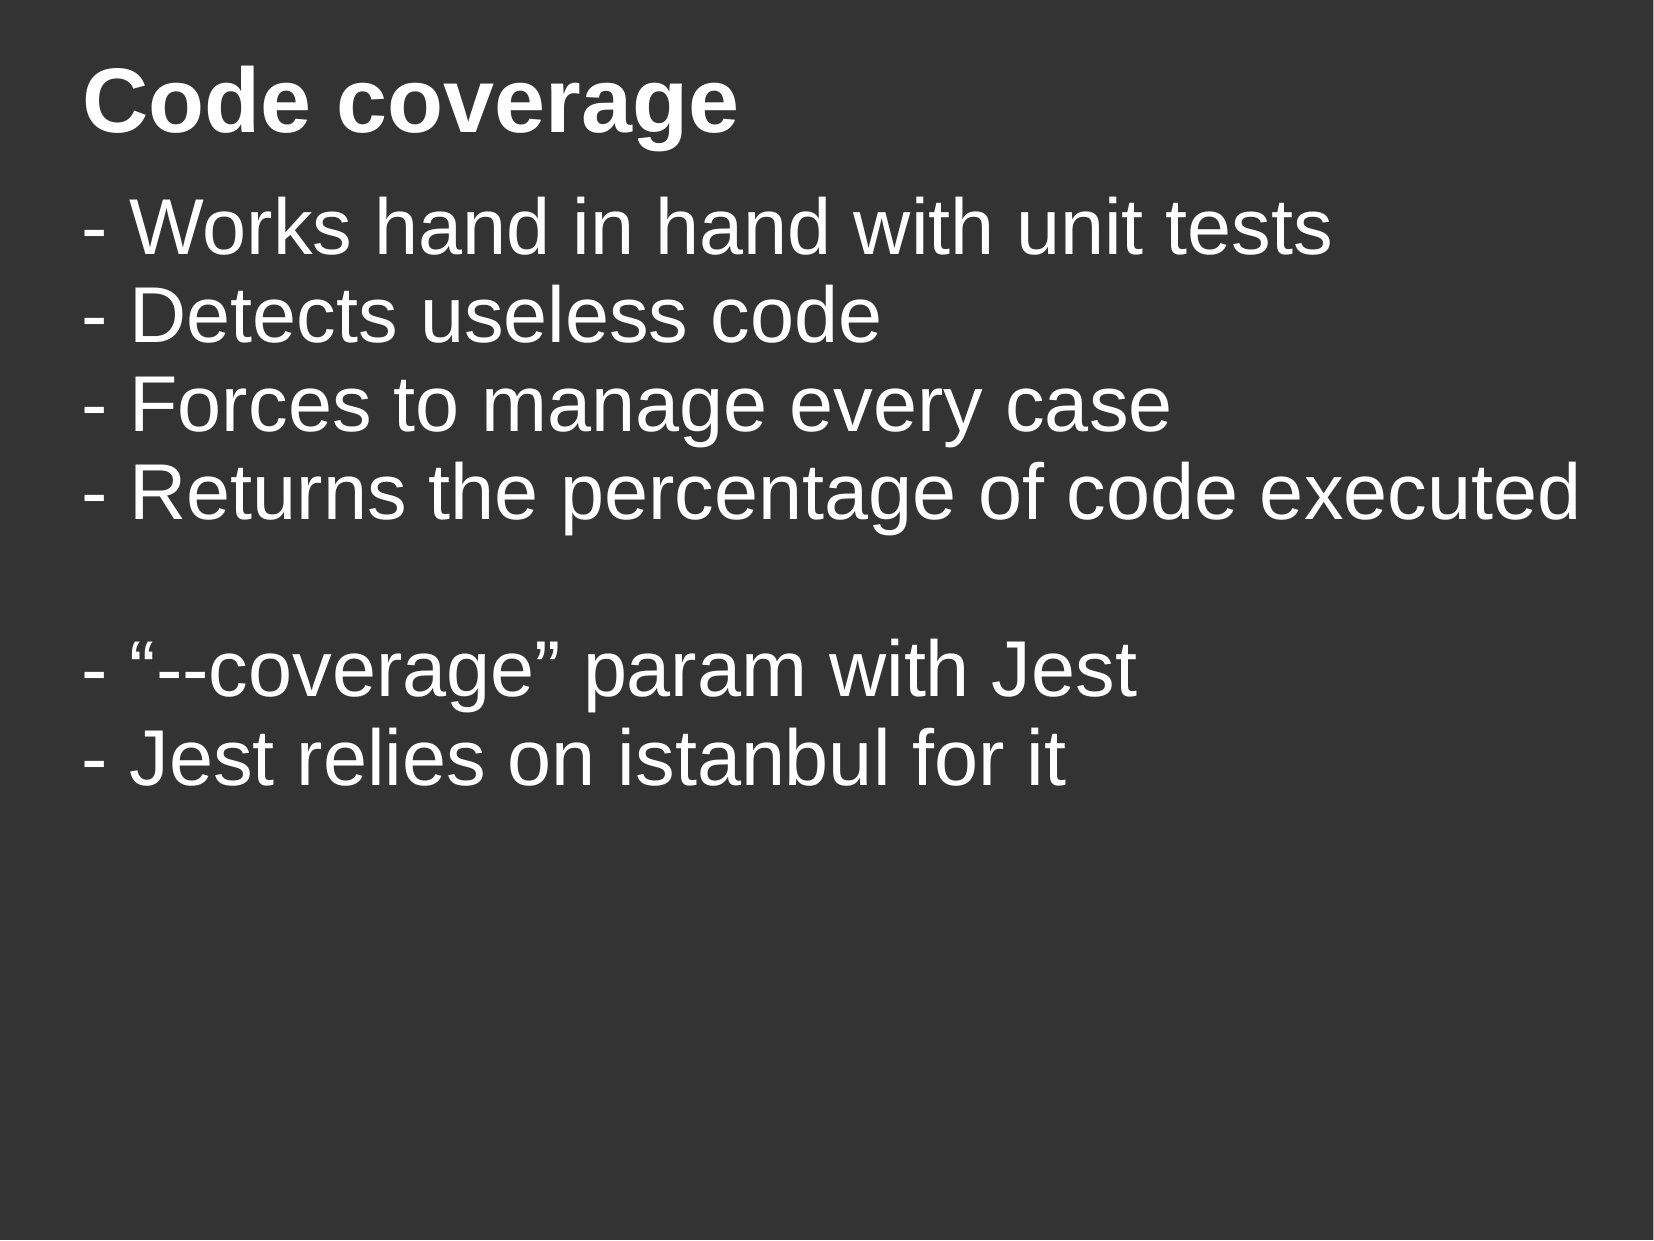

# Code coverage
- Works hand in hand with unit tests
- Detects useless code
- Forces to manage every case
- Returns the percentage of code executed
- “--coverage” param with Jest
- Jest relies on istanbul for it